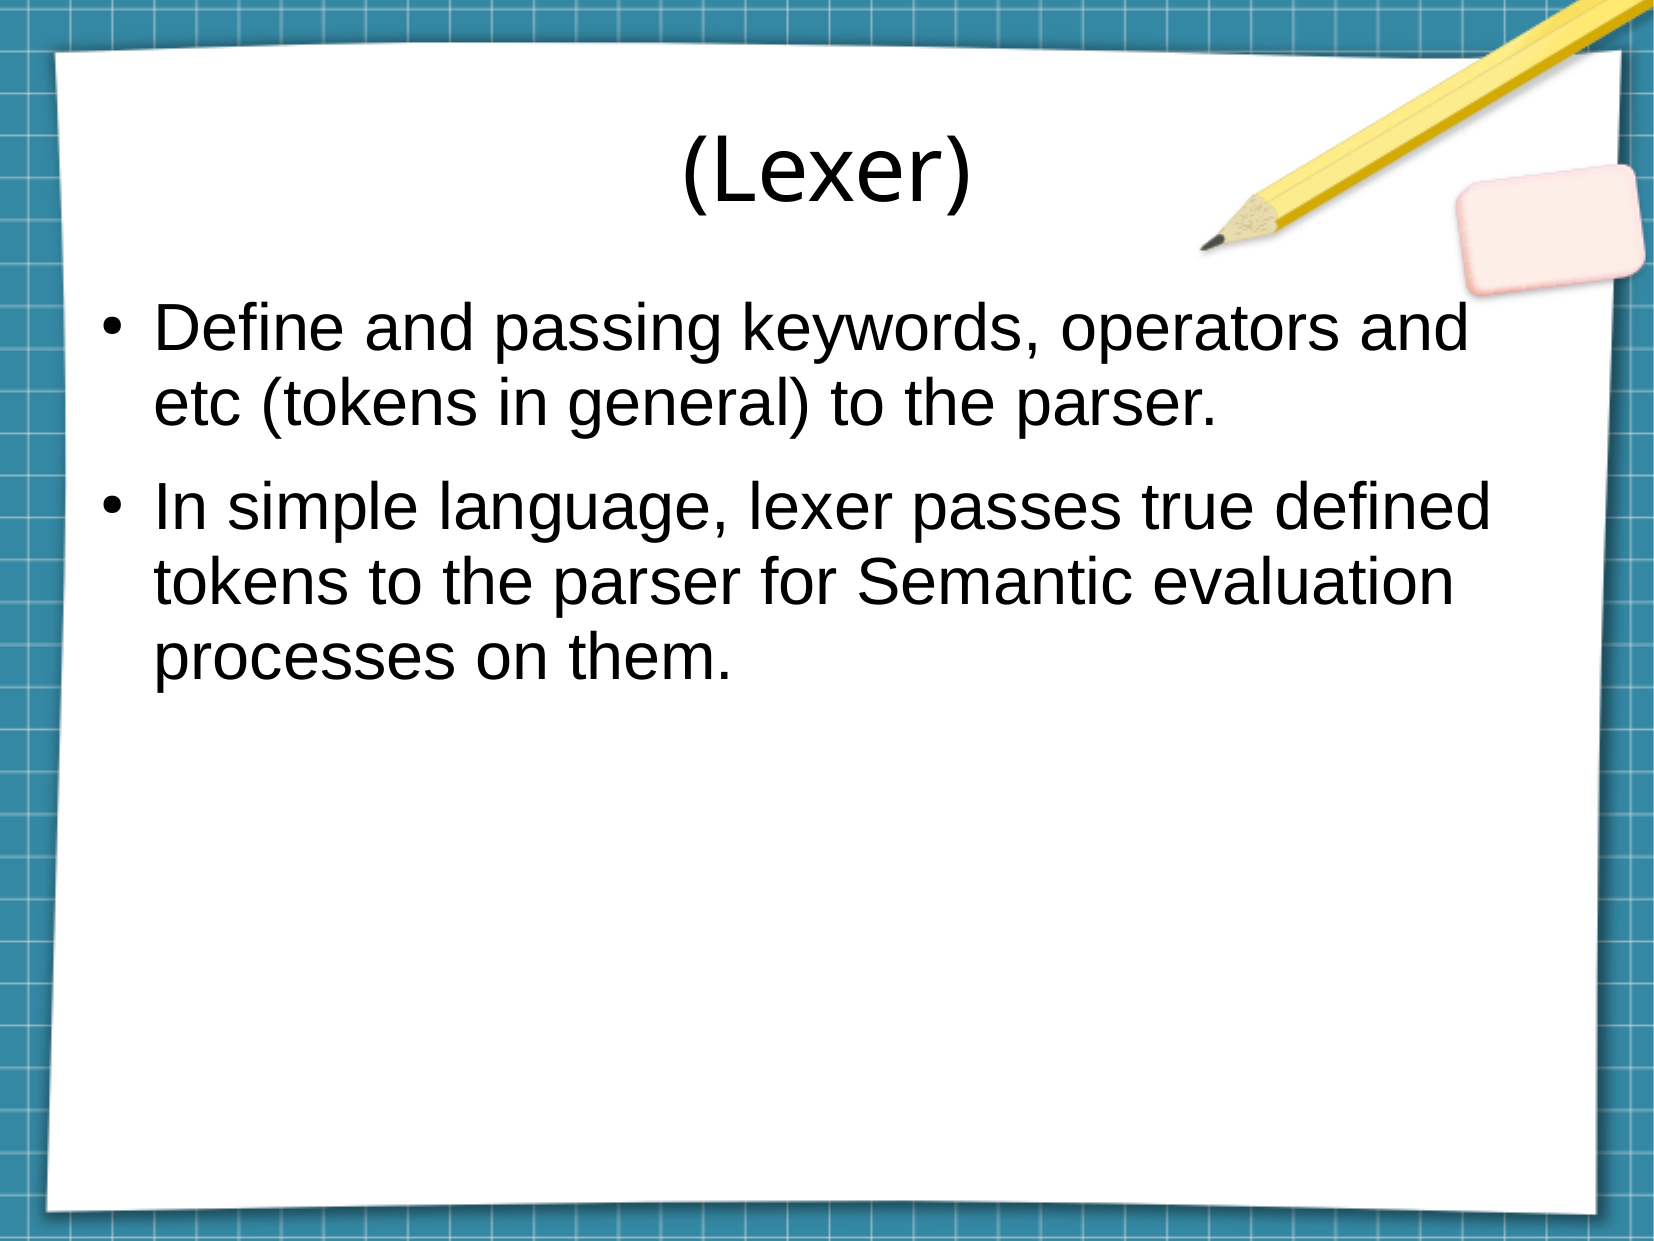

# (Lexer)
Define and passing keywords, operators and etc (tokens in general) to the parser.
In simple language, lexer passes true defined tokens to the parser for Semantic evaluation processes on them.